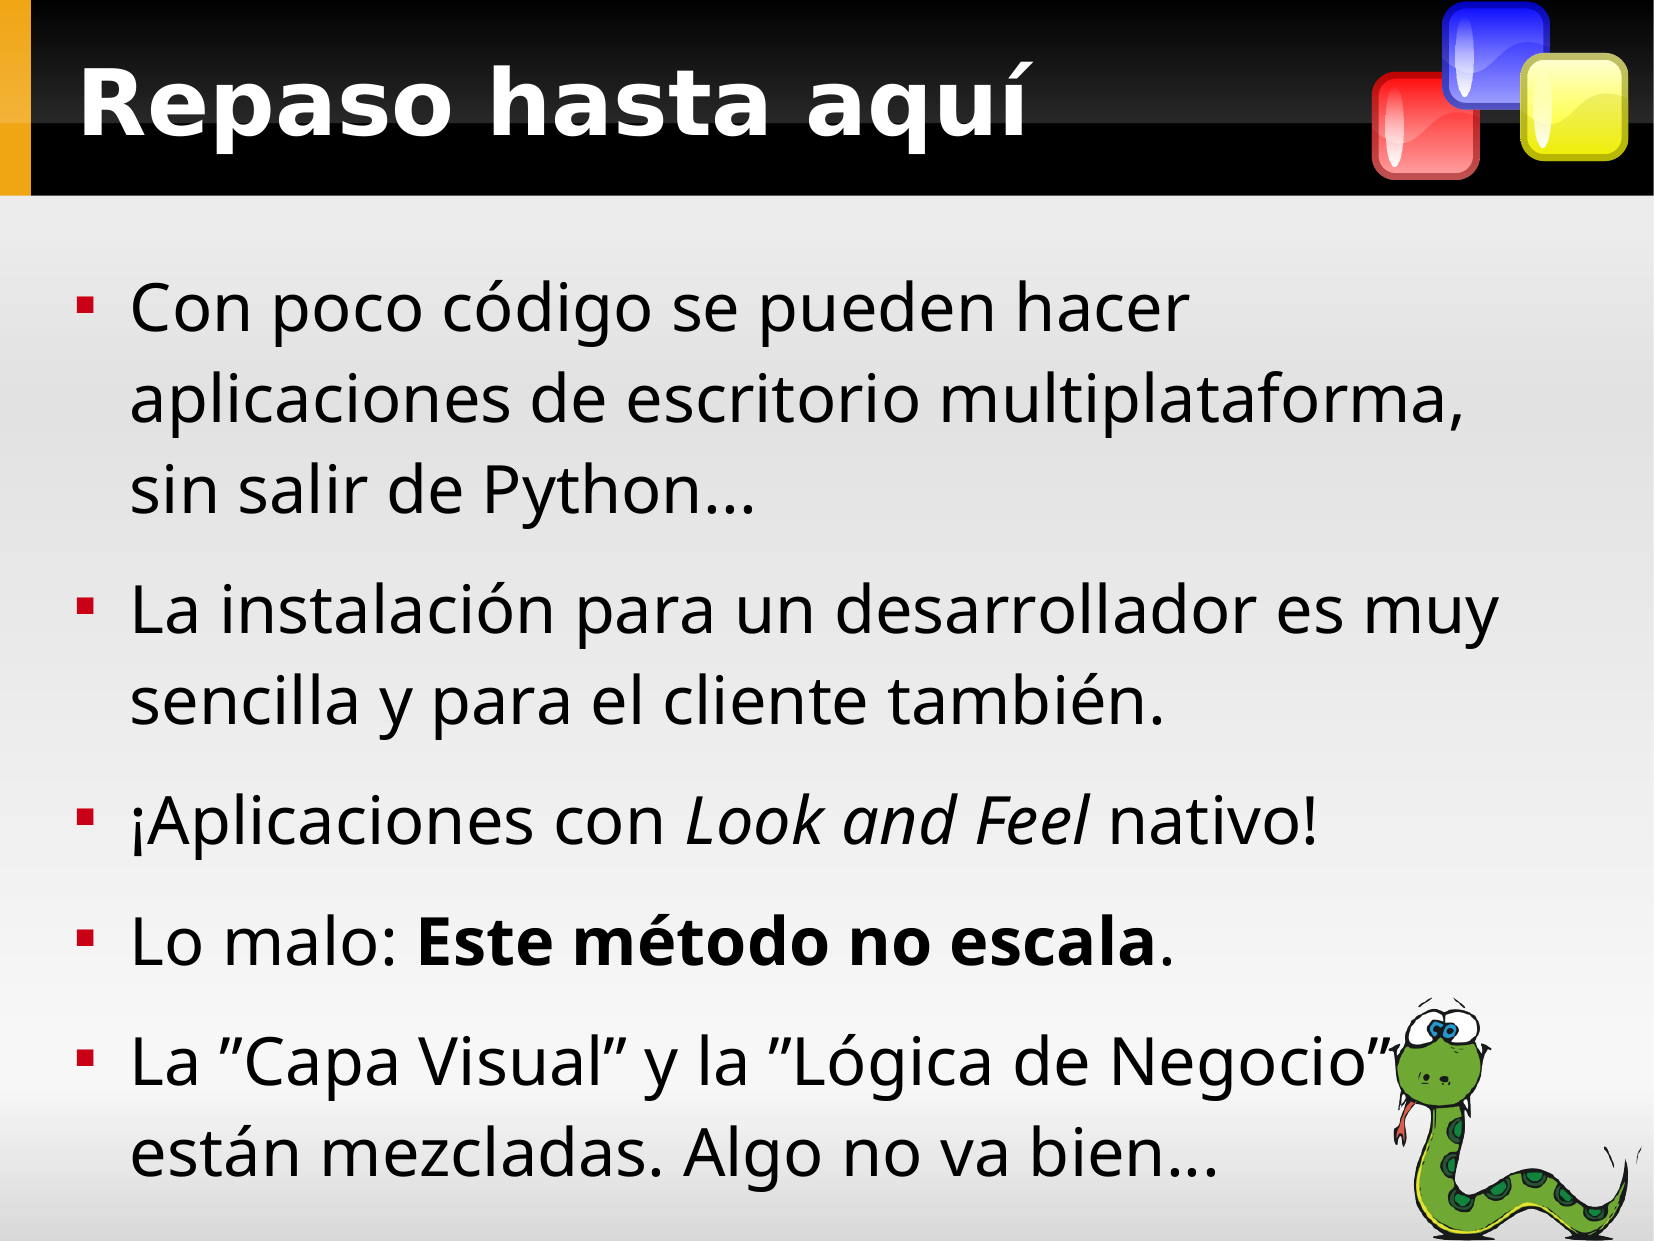

# Repaso hasta aquí
Con poco código se pueden hacer aplicaciones de escritorio multiplataforma, sin salir de Python...
La instalación para un desarrollador es muy sencilla y para el cliente también.
¡Aplicaciones con Look and Feel nativo!
Lo malo: Este método no escala.
La ”Capa Visual” y la ”Lógica de Negocio”
están mezcladas. Algo no va bien...